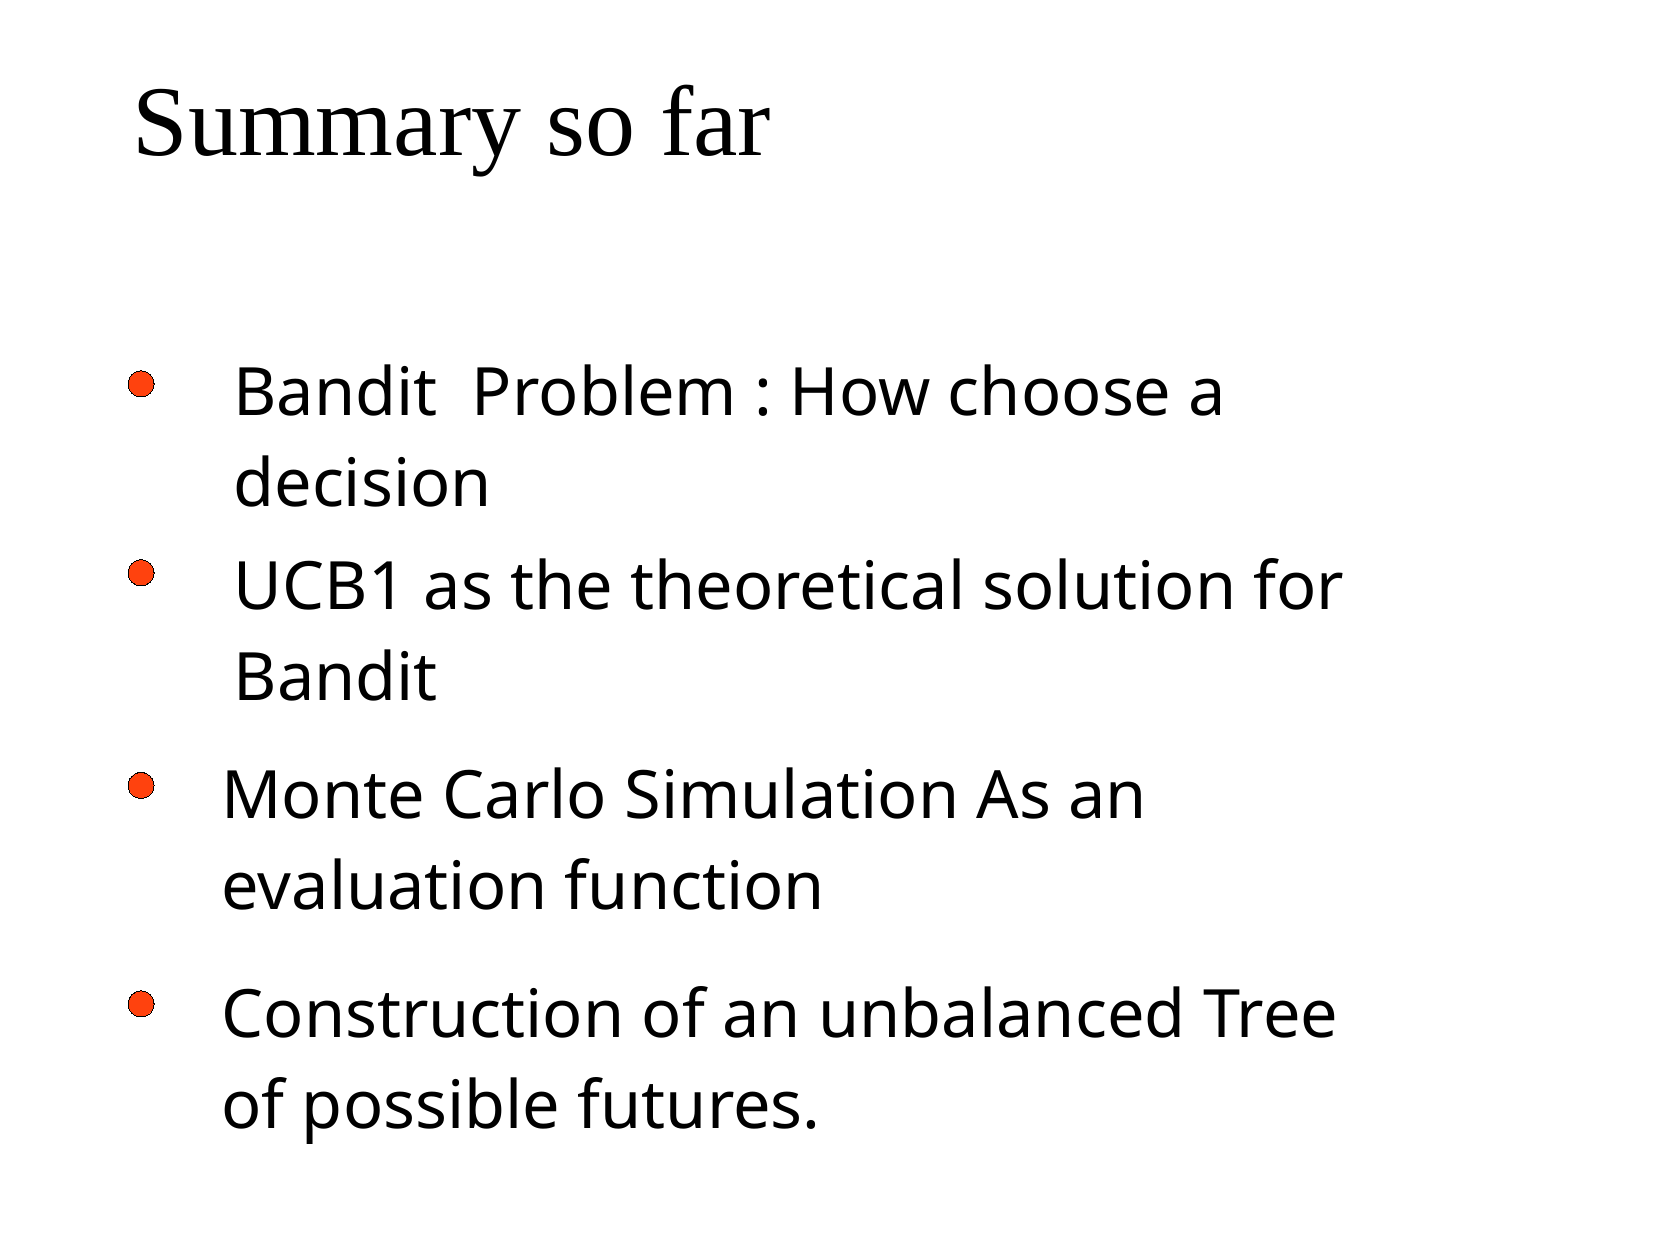

Summary so far
Bandit Problem : How choose a decision
UCB1 as the theoretical solution for Bandit
Monte Carlo Simulation As an evaluation function
Construction of an unbalanced Tree of possible futures.